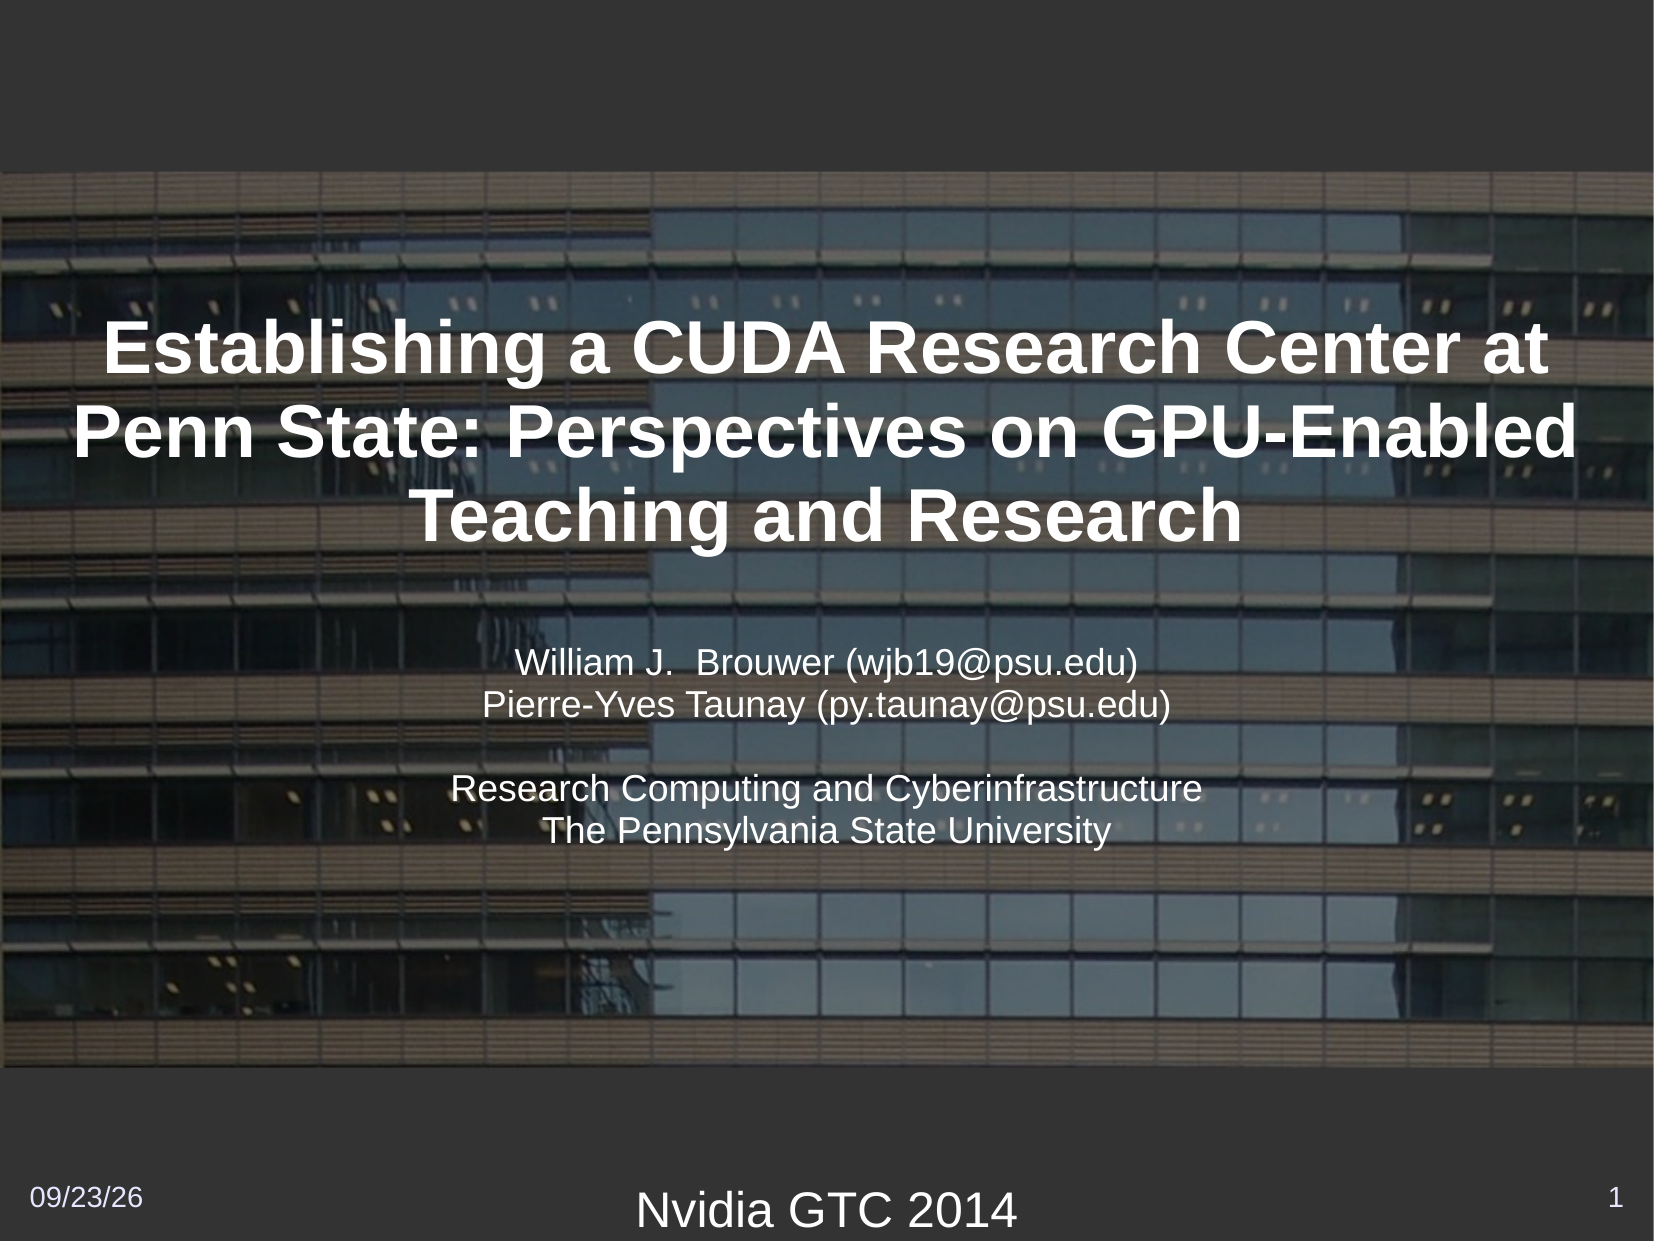

# Establishing a CUDA Research Center at Penn State: Perspectives on GPU-Enabled Teaching and Research William J. Brouwer (wjb19@psu.edu) Pierre-Yves Taunay (py.taunay@psu.edu) Research Computing and Cyberinfrastructure The Pennsylvania State University
1
Nvidia GTC 2014